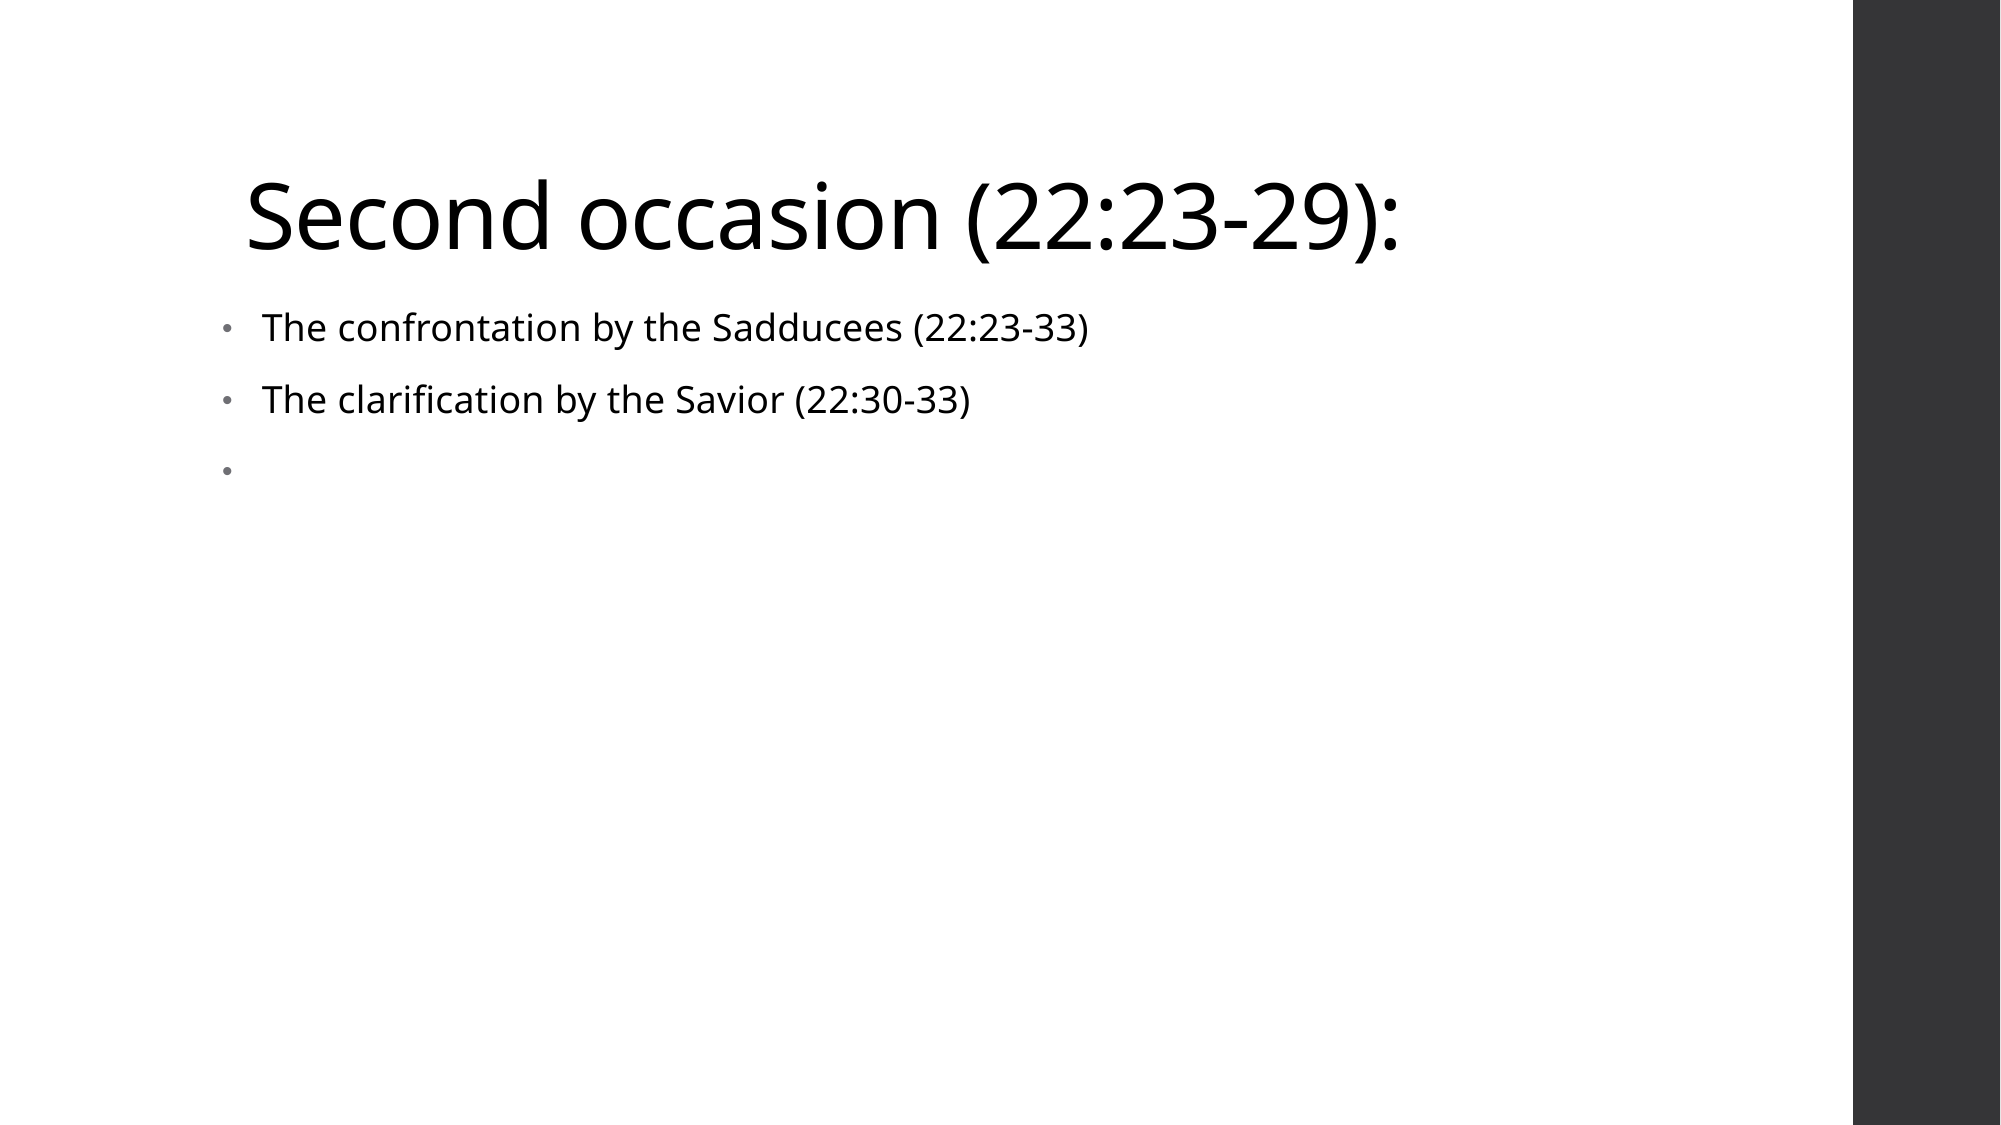

# Second occasion (22:23-29):
 The confrontation by the Sadducees (22:23-33)
 The clarification by the Savior (22:30-33)